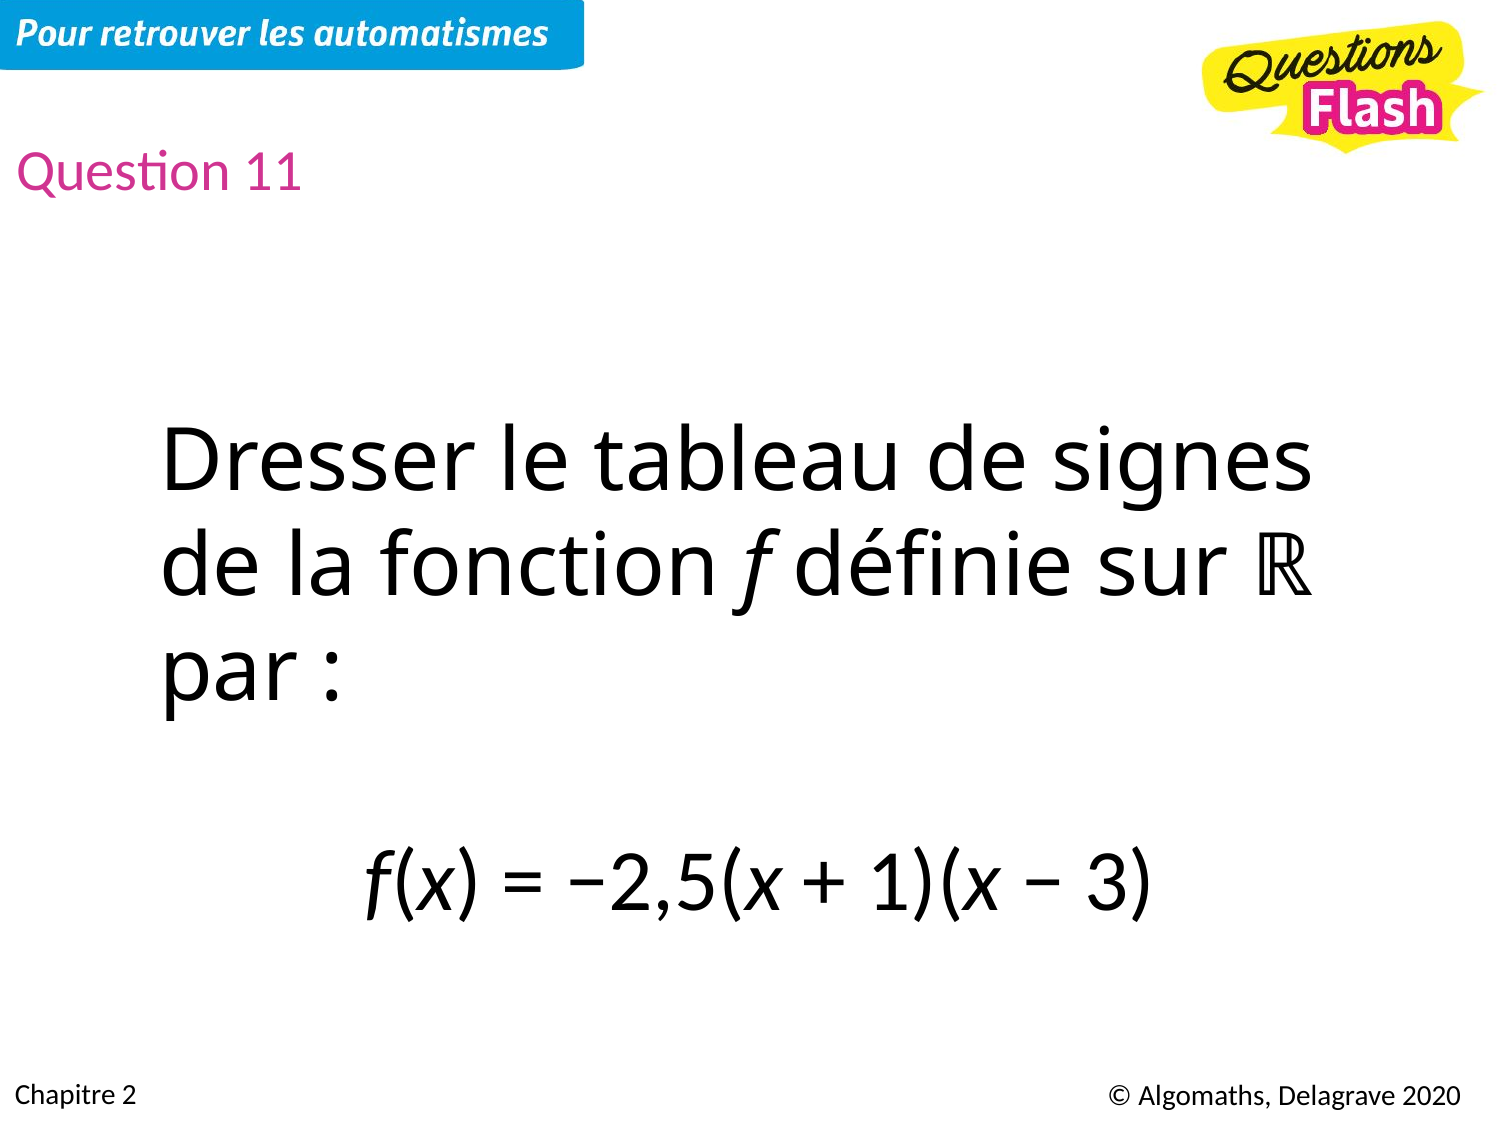

Question 11
Dresser le tableau de signes de la fonction f définie sur ℝ par :
 f(x) = −2,5(x + 1)(x − 3)